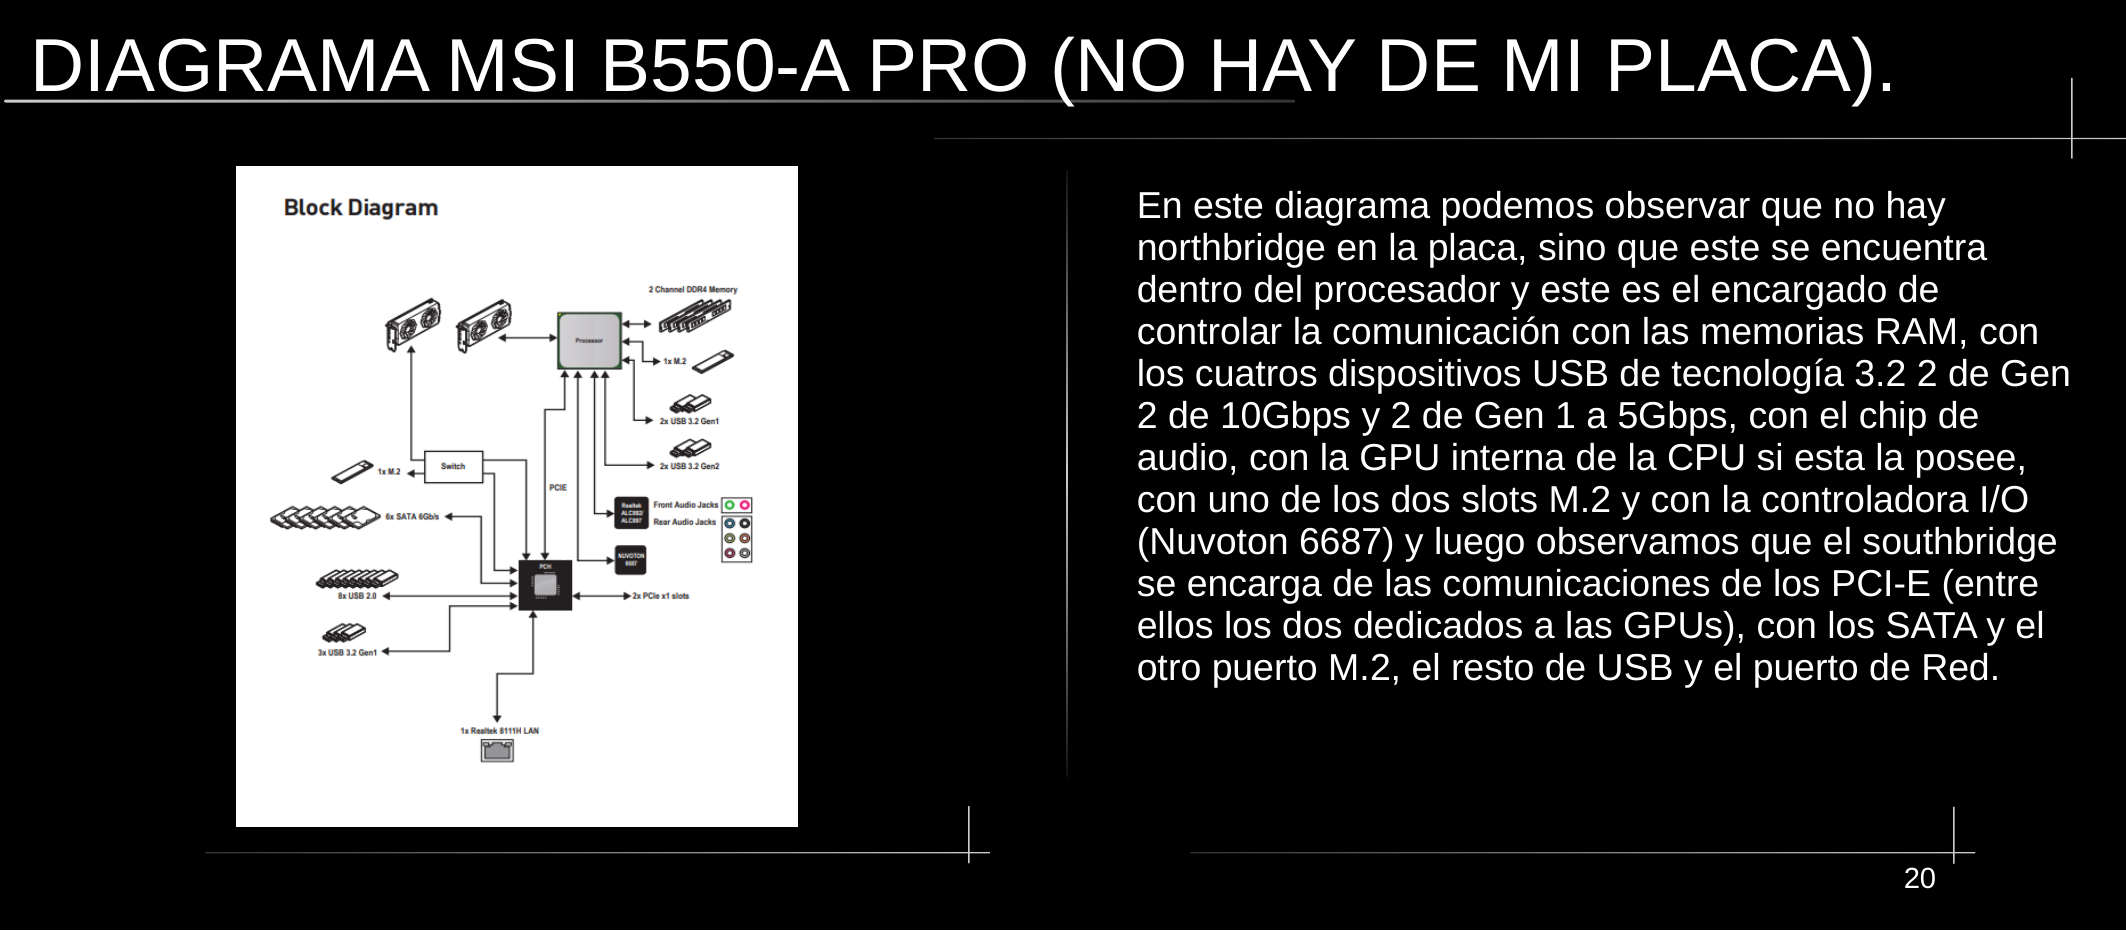

# DIAGRAMA MSI B550-A PRO (NO HAY DE MI PLACA).
En este diagrama podemos observar que no hay northbridge en la placa, sino que este se encuentra dentro del procesador y este es el encargado de controlar la comunicación con las memorias RAM, con los cuatros dispositivos USB de tecnología 3.2 2 de Gen 2 de 10Gbps y 2 de Gen 1 a 5Gbps, con el chip de audio, con la GPU interna de la CPU si esta la posee, con uno de los dos slots M.2 y con la controladora I/O (Nuvoton 6687) y luego observamos que el southbridge se encarga de las comunicaciones de los PCI-E (entre ellos los dos dedicados a las GPUs), con los SATA y el otro puerto M.2, el resto de USB y el puerto de Red.
20